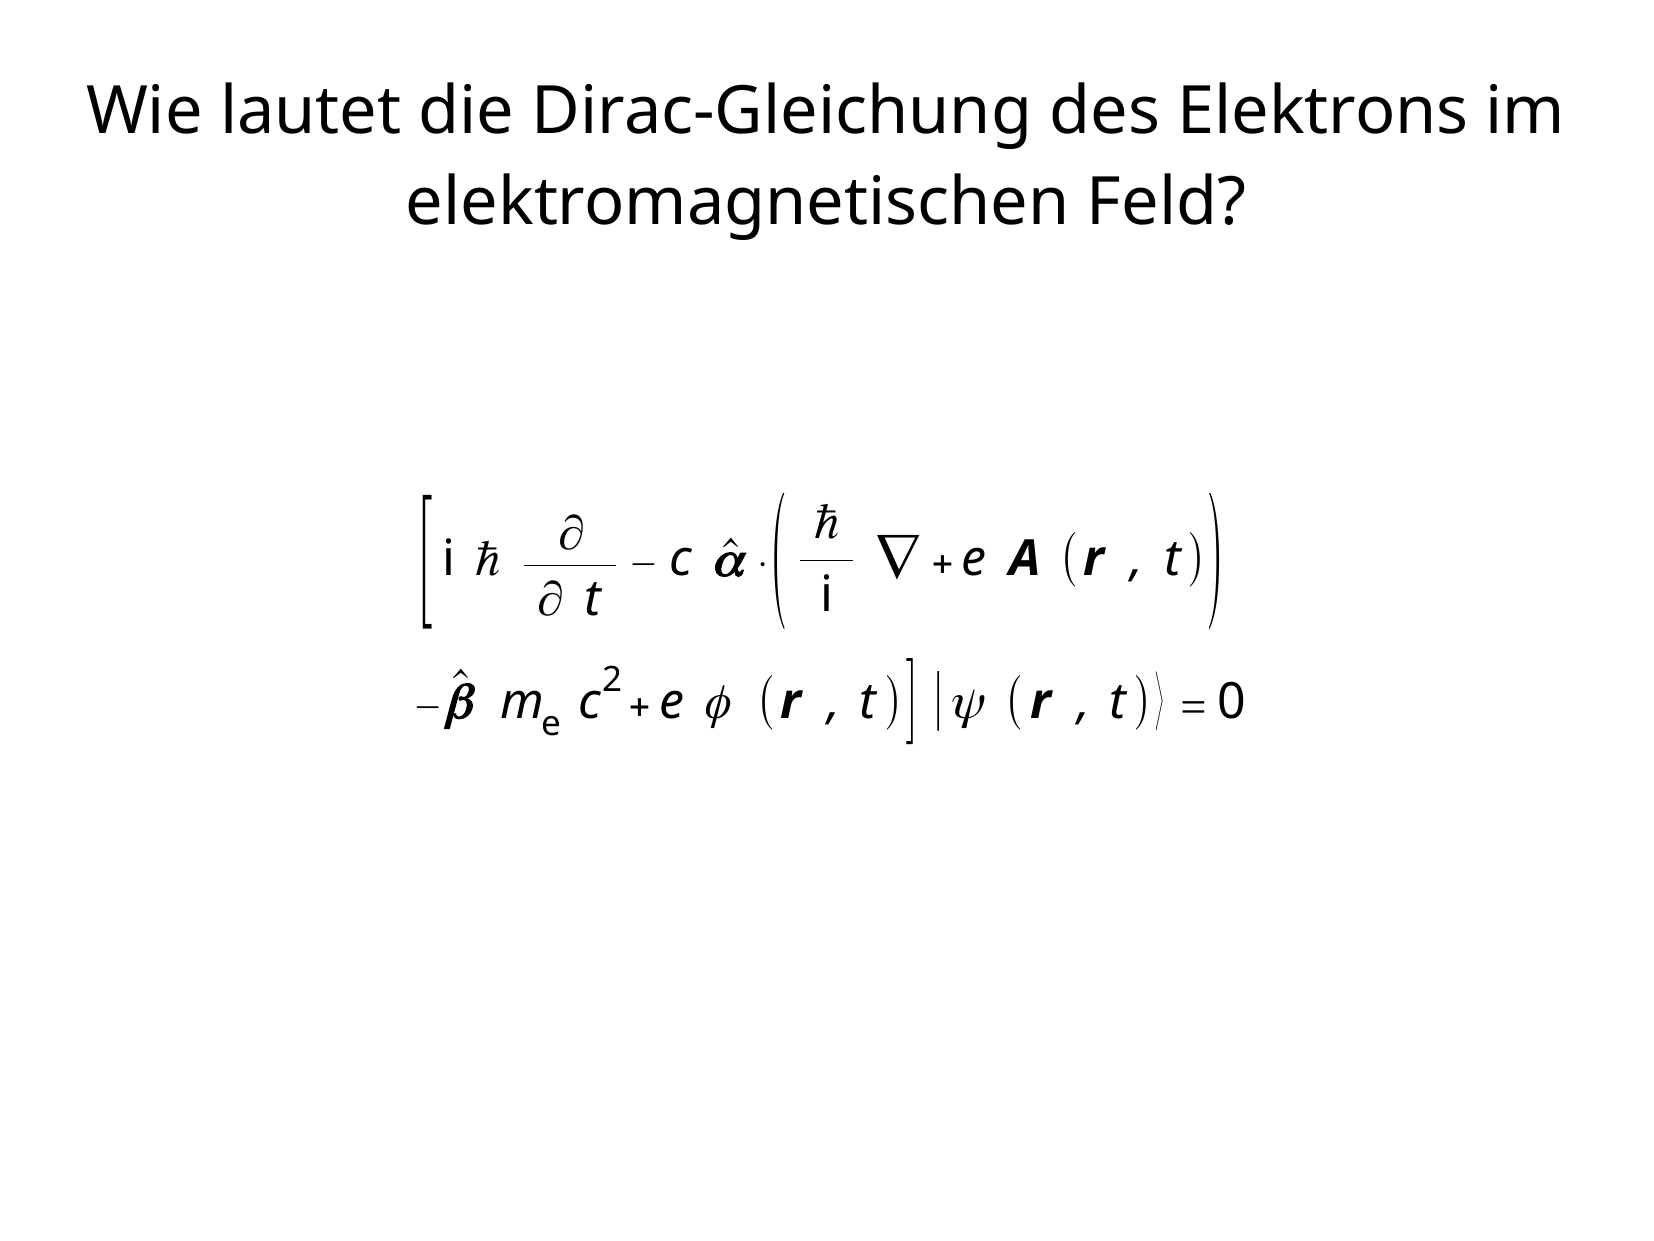

# Wie lautet die Dirac-Gleichung des Elektrons im elektromagnetischen Feld?